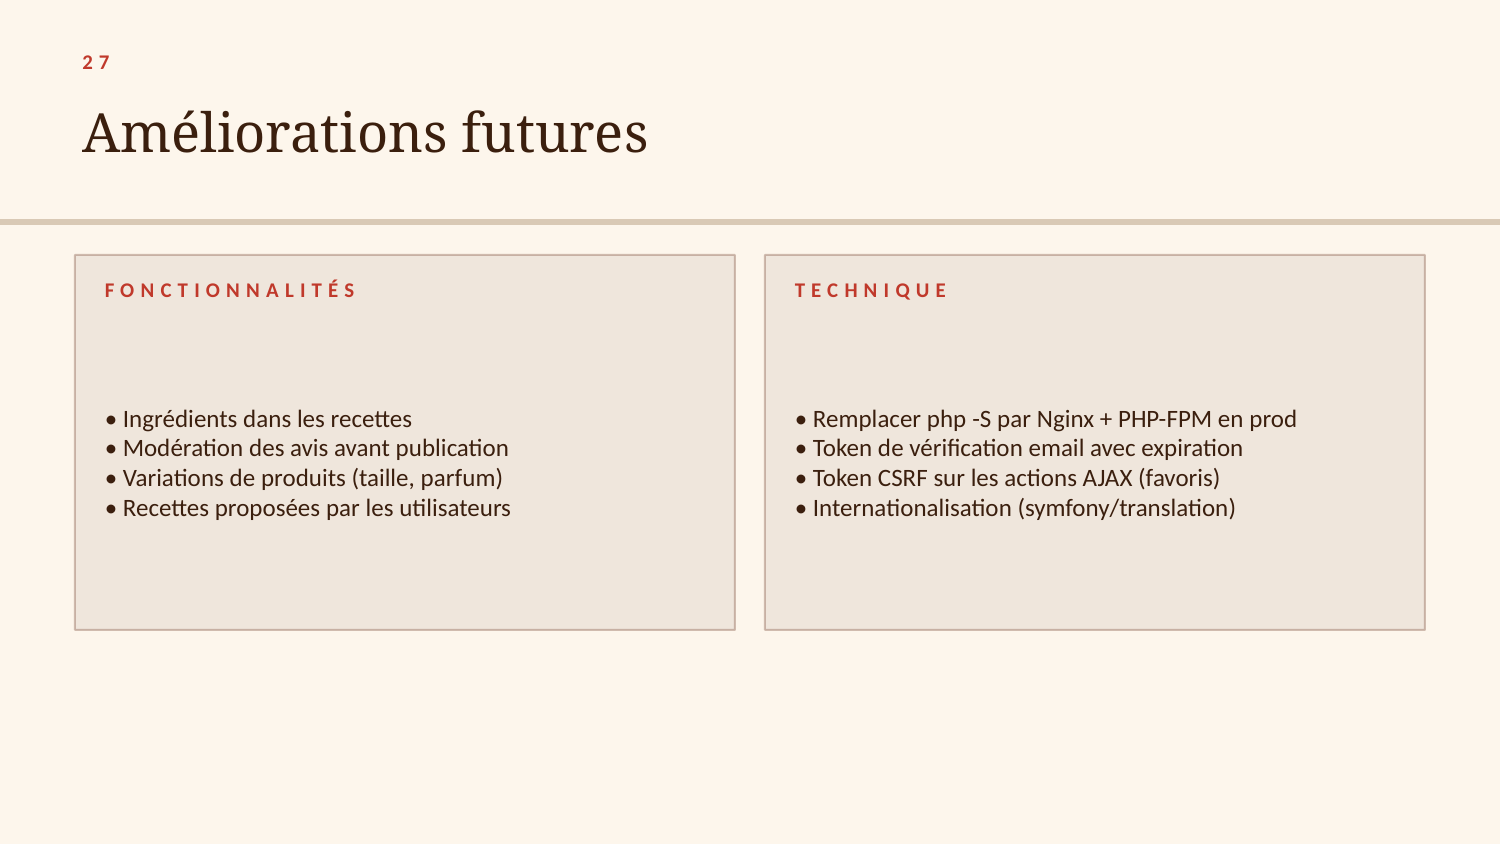

27
Améliorations futures
FONCTIONNALITÉS
TECHNIQUE
• Ingrédients dans les recettes
• Modération des avis avant publication
• Variations de produits (taille, parfum)
• Recettes proposées par les utilisateurs
• Remplacer php -S par Nginx + PHP-FPM en prod
• Token de vérification email avec expiration
• Token CSRF sur les actions AJAX (favoris)
• Internationalisation (symfony/translation)